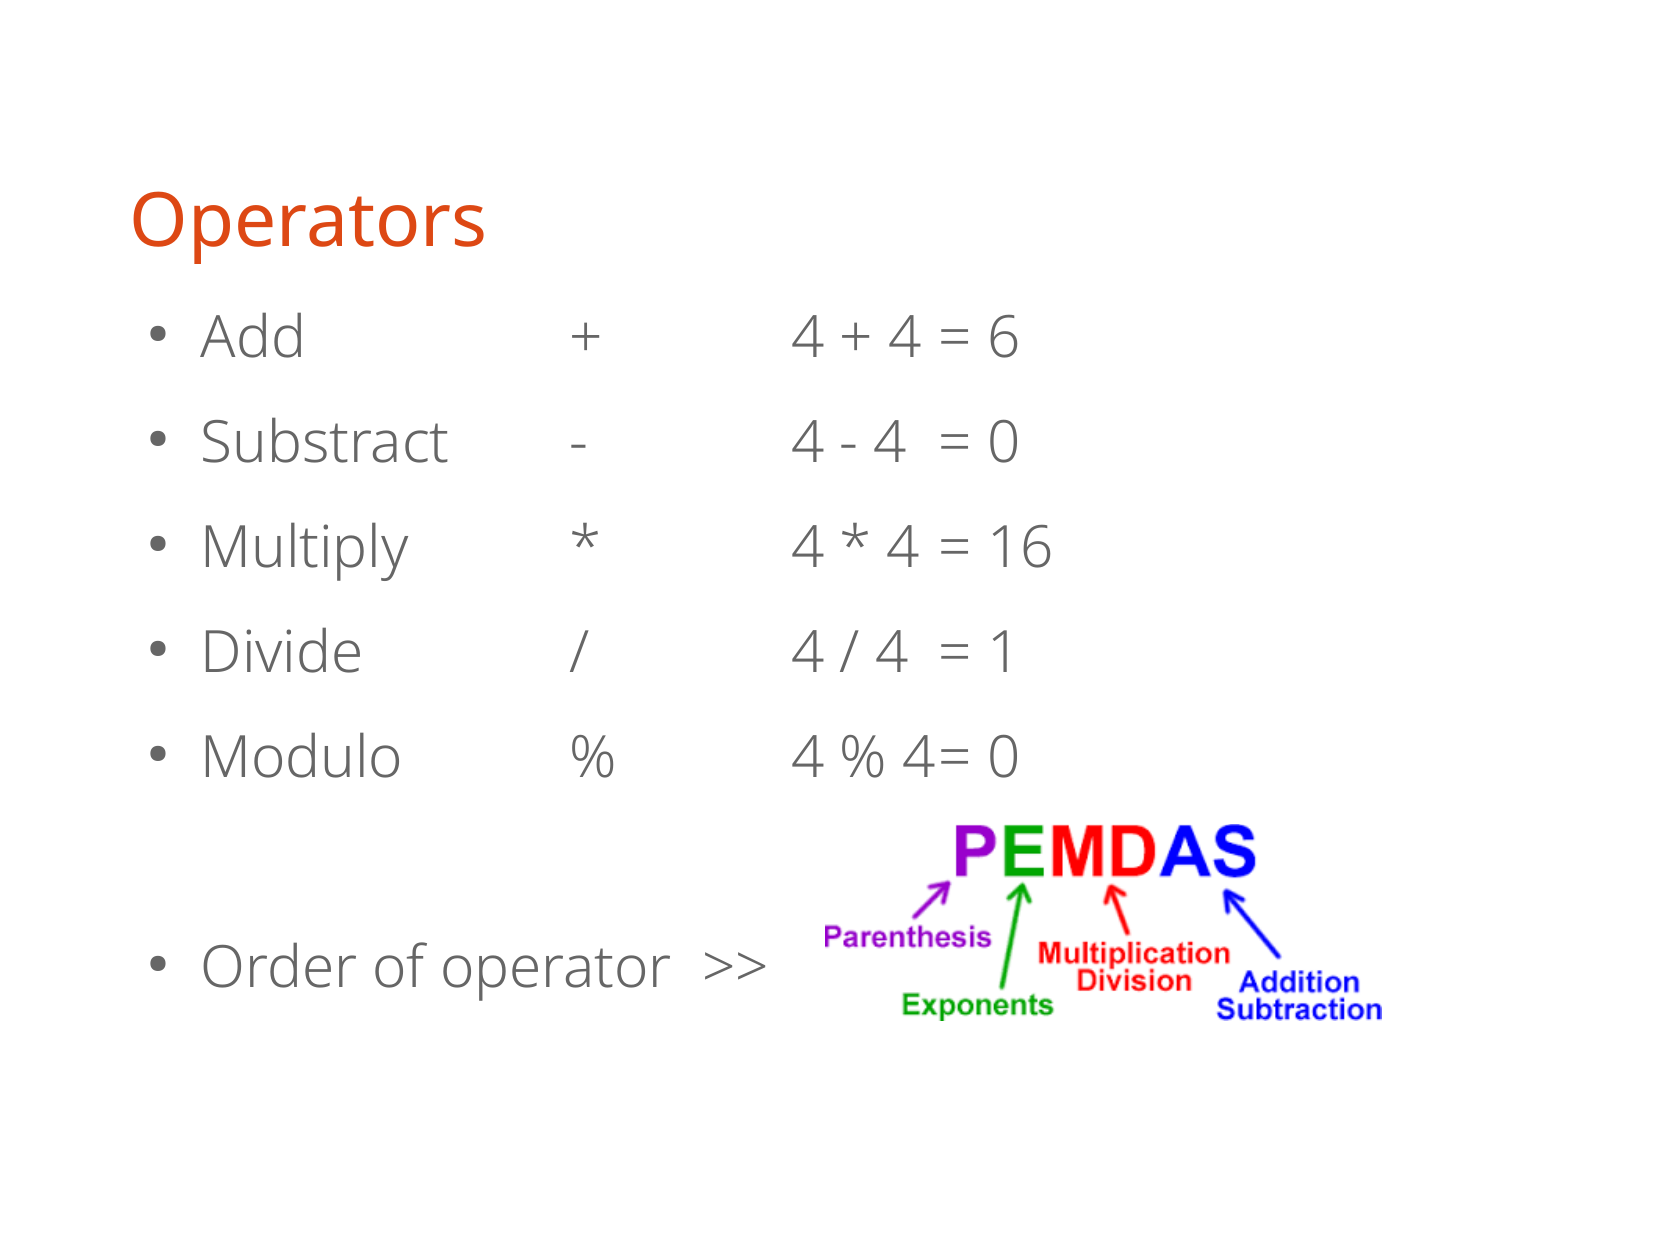

# Operators
Add				+			4 + 4 	= 6
Substract		-			4 - 4	= 0
Multiply			*			4 * 4	= 16
Divide			/			4 / 4	= 1
Modulo			%			4 % 4	= 0
Order of operator >>